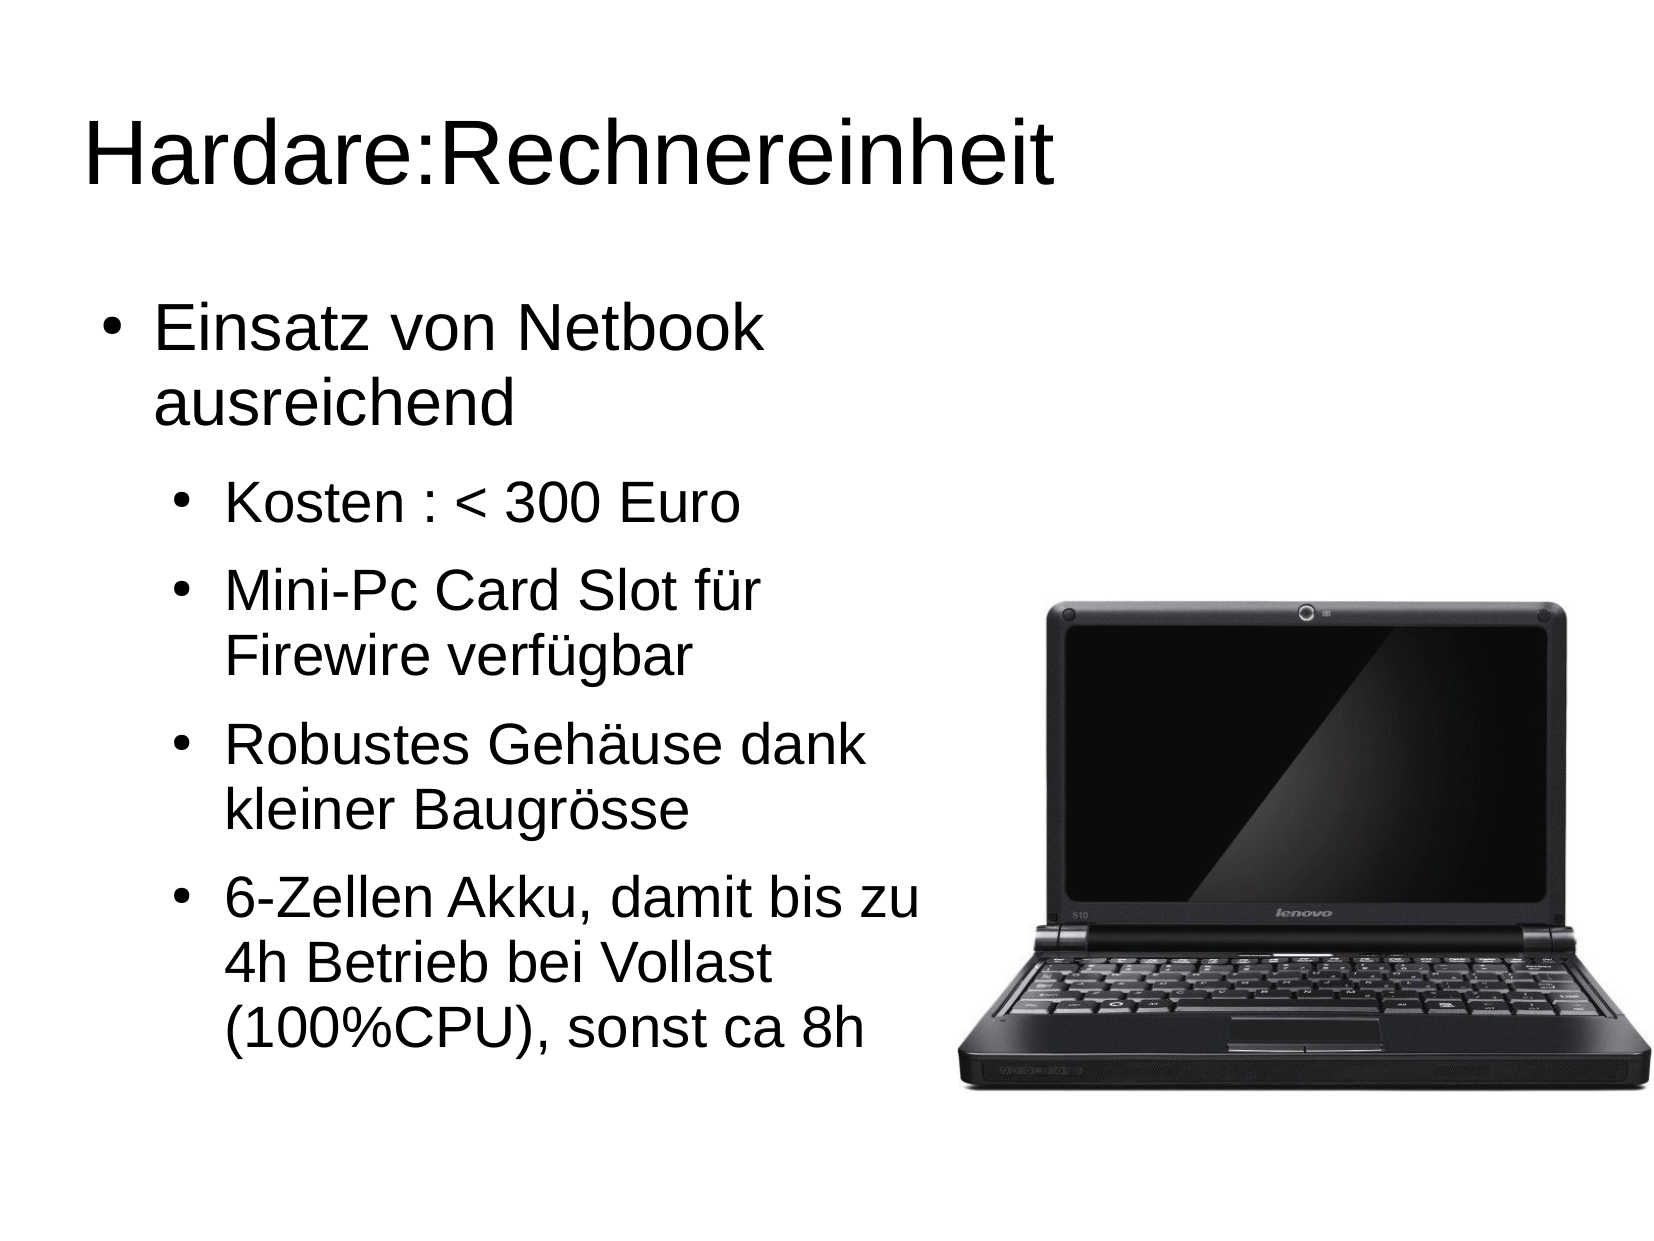

# Hardare:Rechnereinheit
Einsatz von Netbook ausreichend
Kosten : < 300 Euro
Mini-Pc Card Slot für Firewire verfügbar
Robustes Gehäuse dank kleiner Baugrösse
6-Zellen Akku, damit bis zu 4h Betrieb bei Vollast (100%CPU), sonst ca 8h